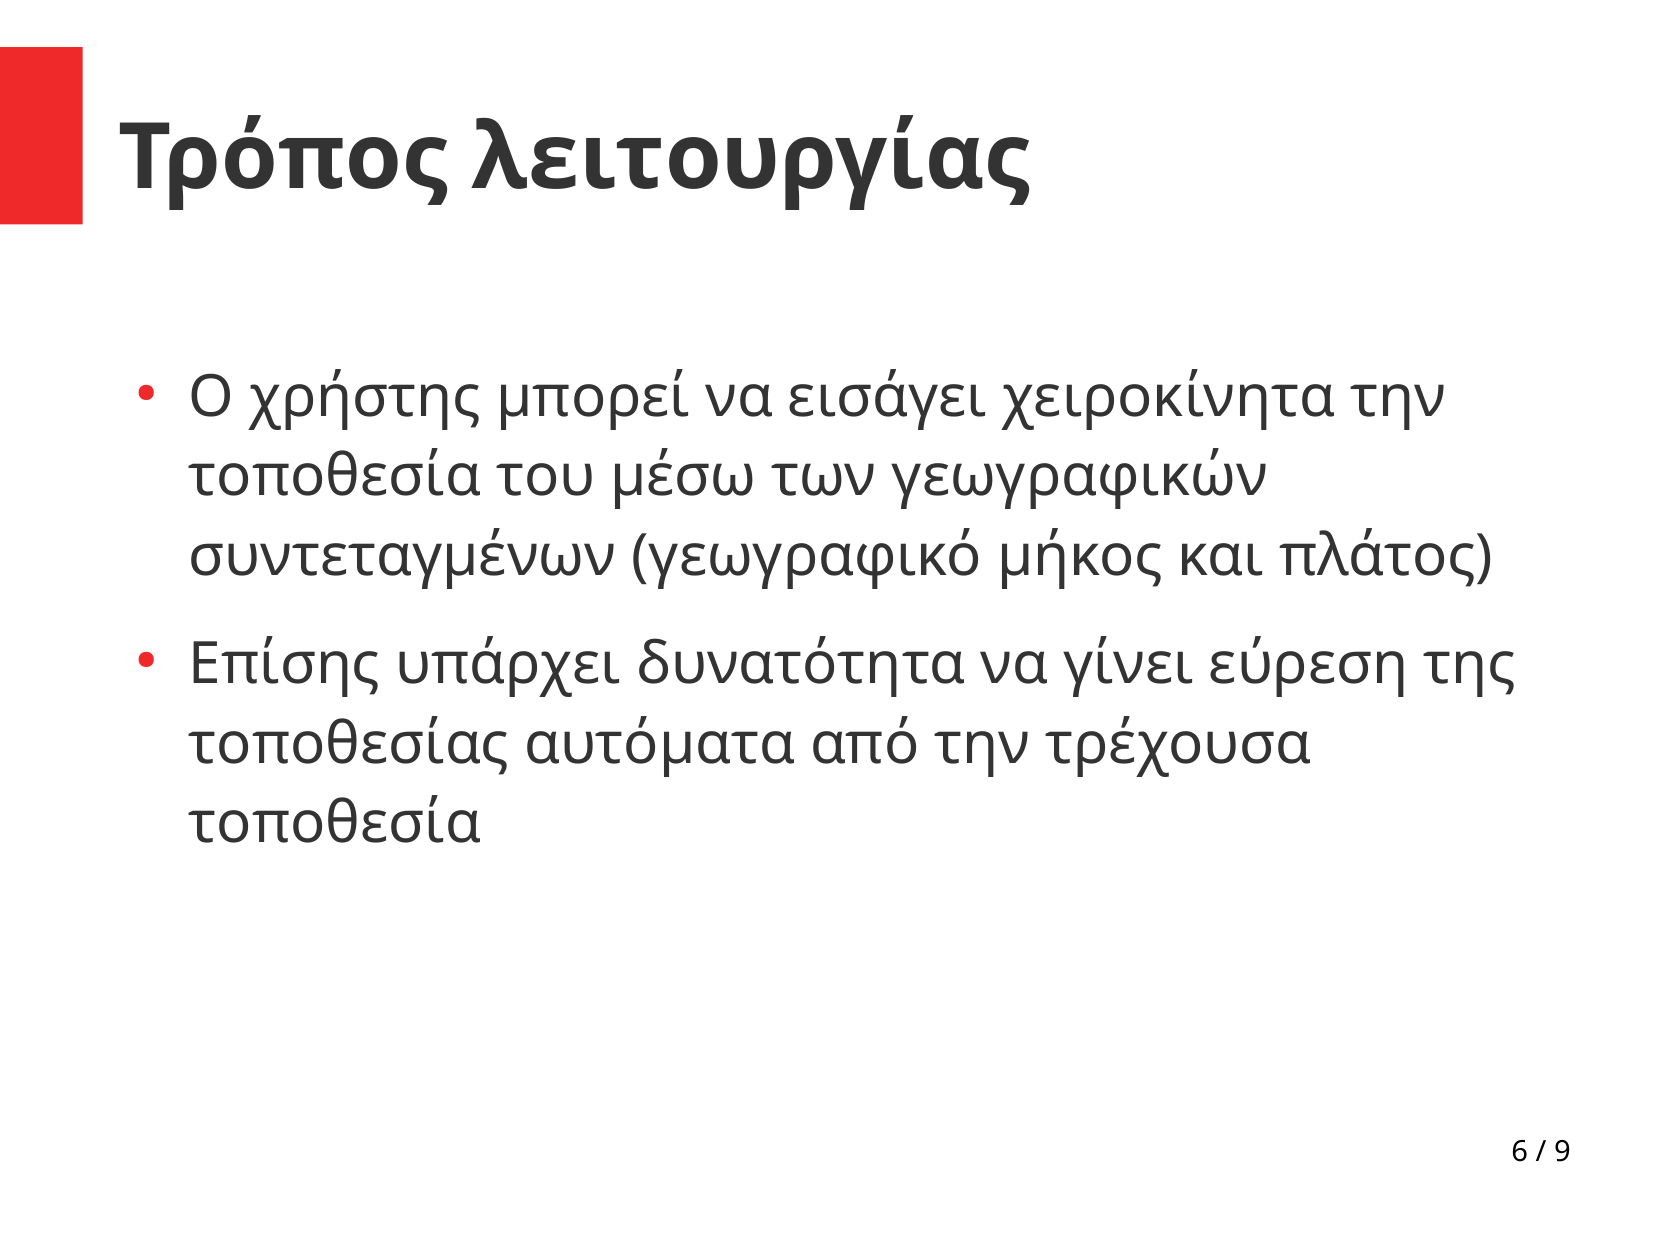

# Τρόπος λειτουργίας
Ο χρήστης μπορεί να εισάγει χειροκίνητα την τοποθεσία του μέσω των γεωγραφικών συντεταγμένων (γεωγραφικό μήκος και πλάτος)
Επίσης υπάρχει δυνατότητα να γίνει εύρεση της τοποθεσίας αυτόματα από την τρέχουσα τοποθεσία
6